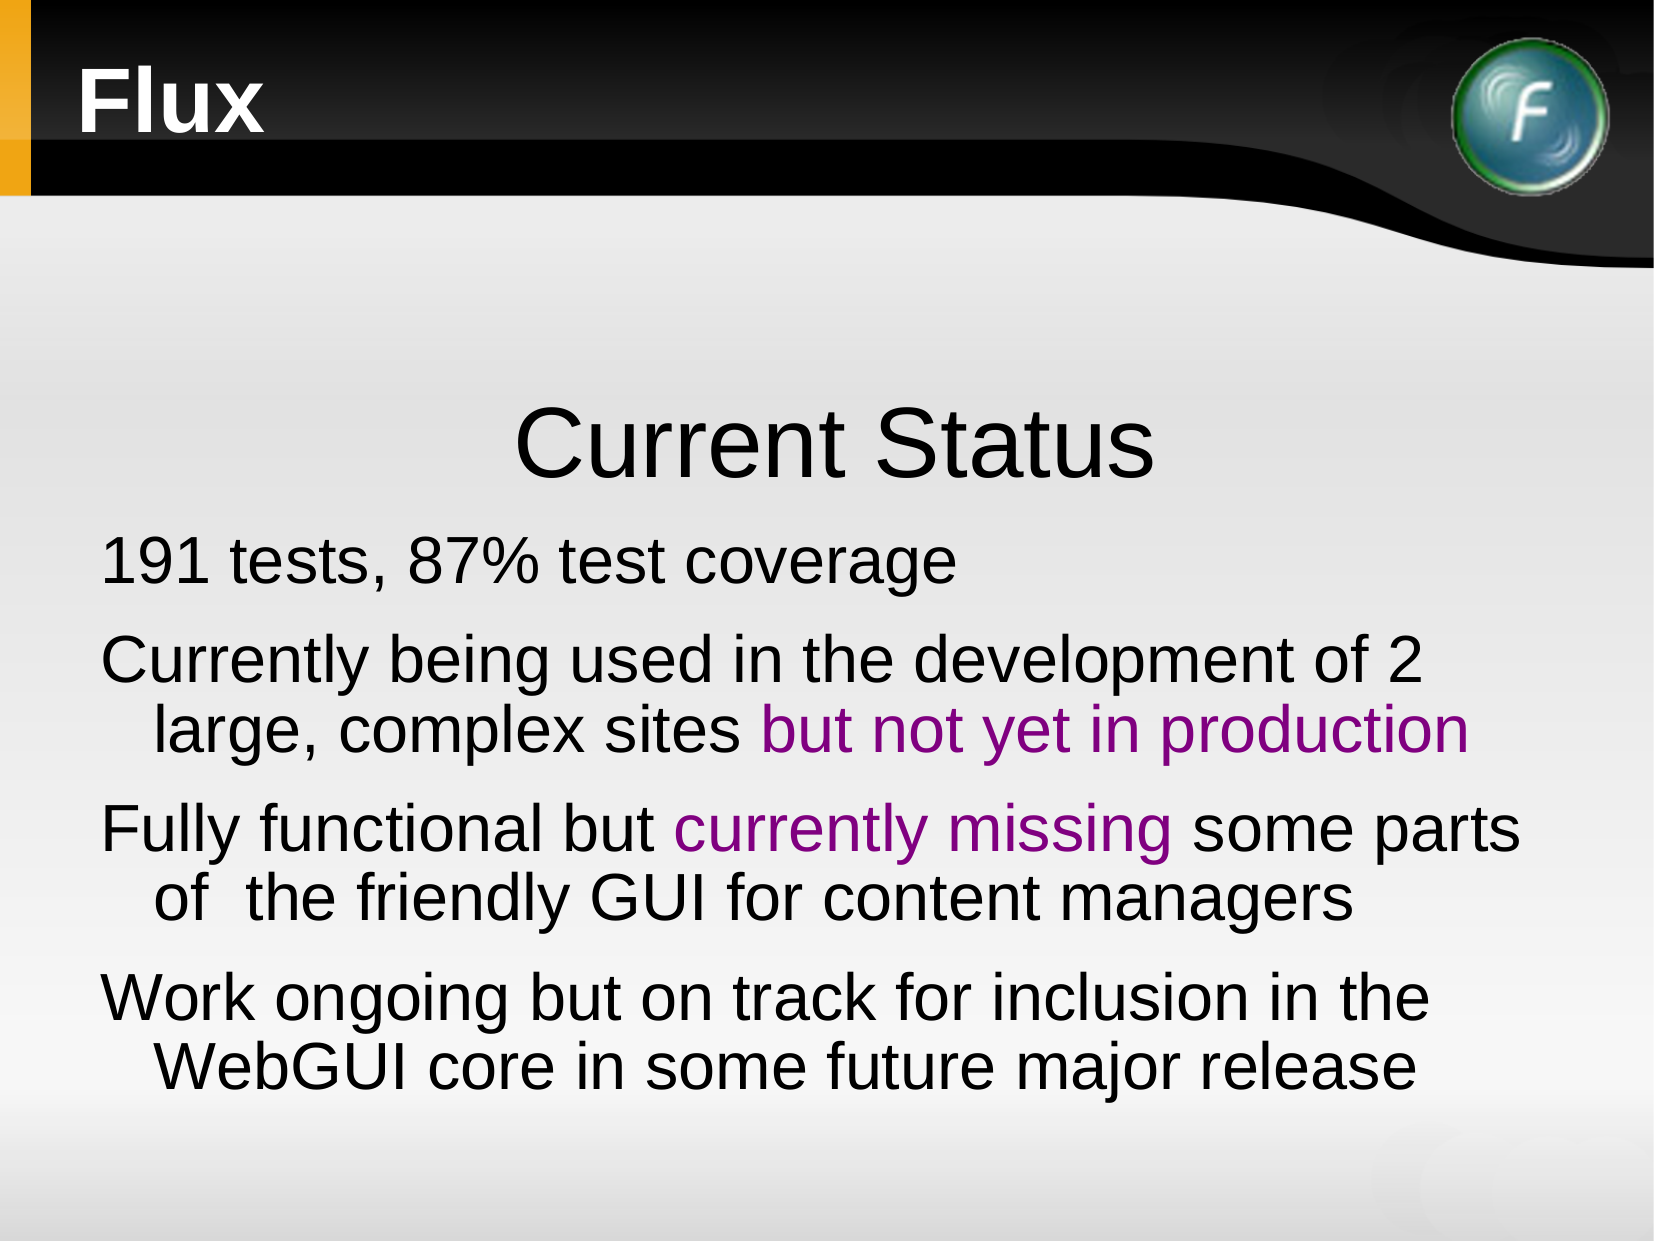

# Flux
Current Status
191 tests, 87% test coverage
Currently being used in the development of 2 large, complex sites but not yet in production
Fully functional but currently missing some parts of the friendly GUI for content managers
Work ongoing but on track for inclusion in the WebGUI core in some future major release